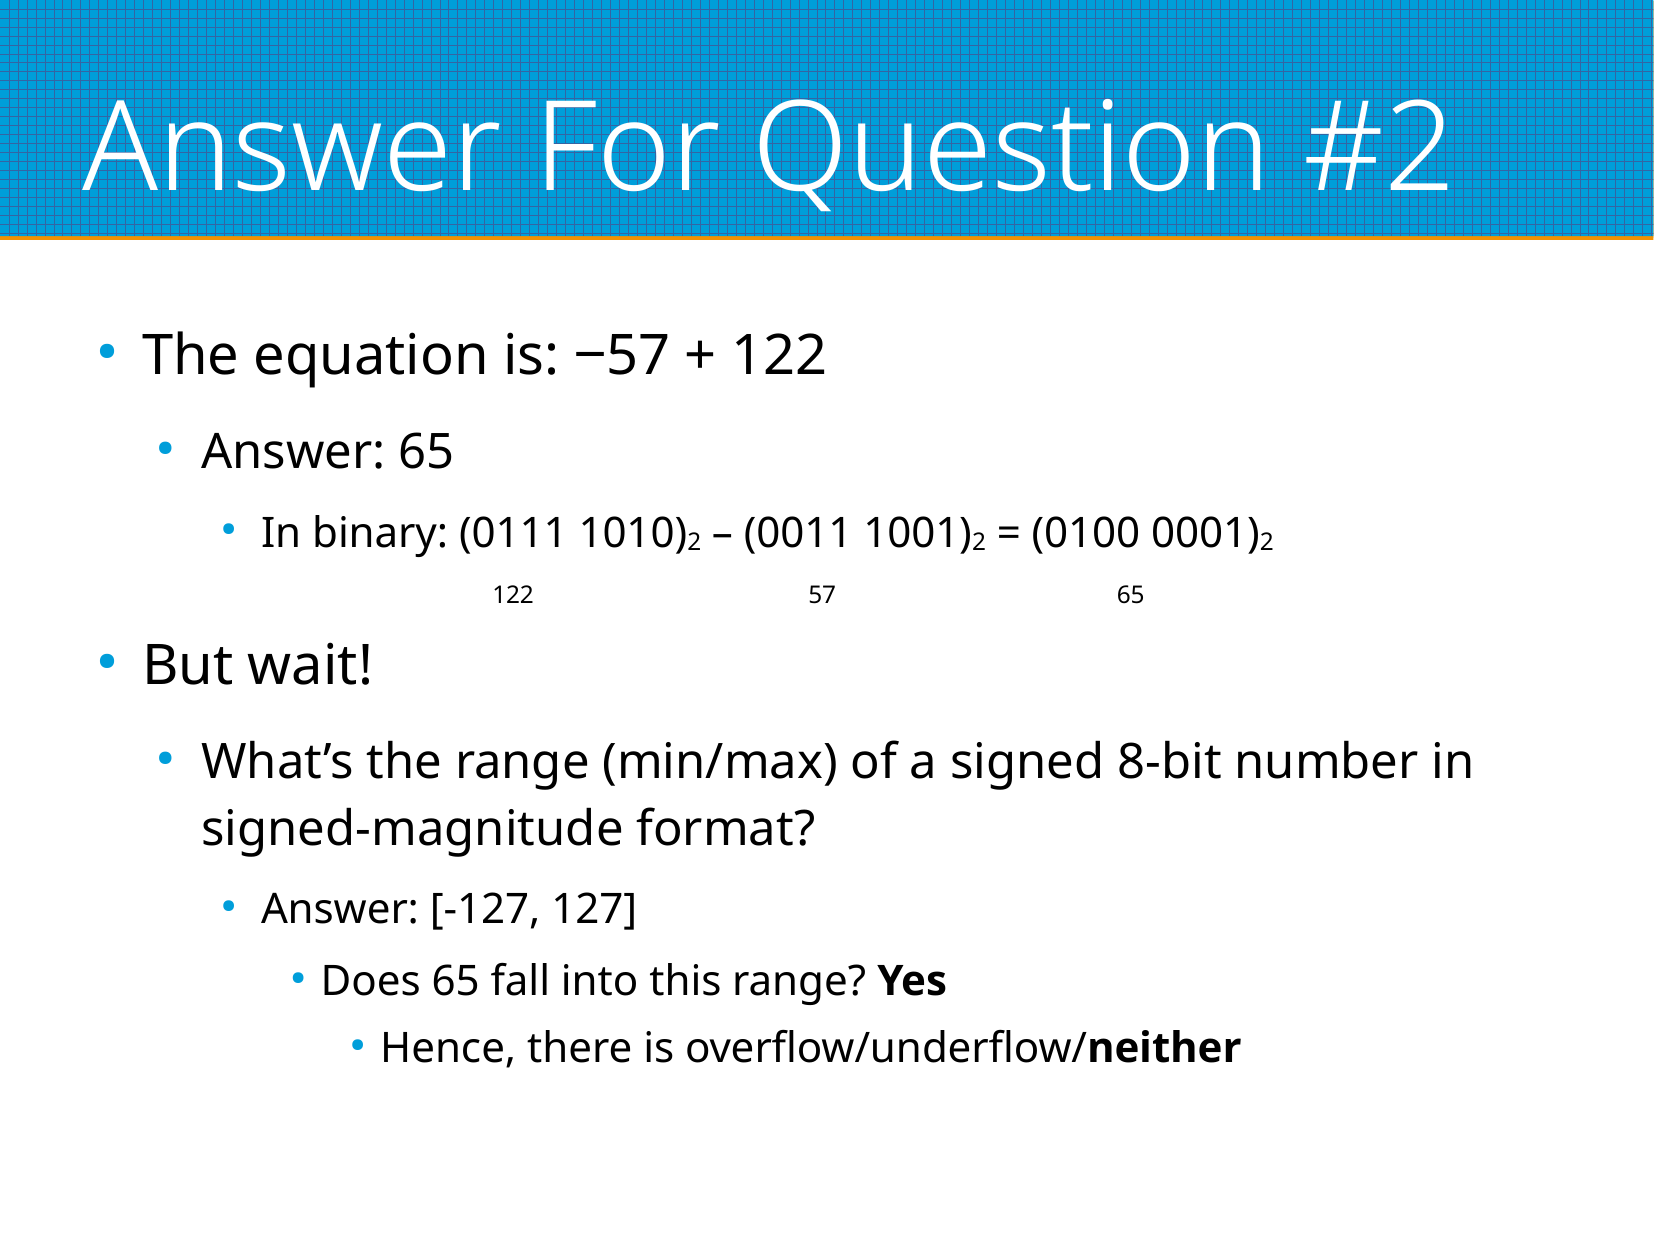

# Answer For Question #2
The equation is: ‒57 + 122
Answer: 65
In binary: (0111 1010)2 – (0011 1001)2 = (0100 0001)2
 122 57 65
But wait!
What’s the range (min/max) of a signed 8-bit number in signed-magnitude format?
Answer: [-127, 127]
Does 65 fall into this range? Yes
Hence, there is overflow/underflow/neither